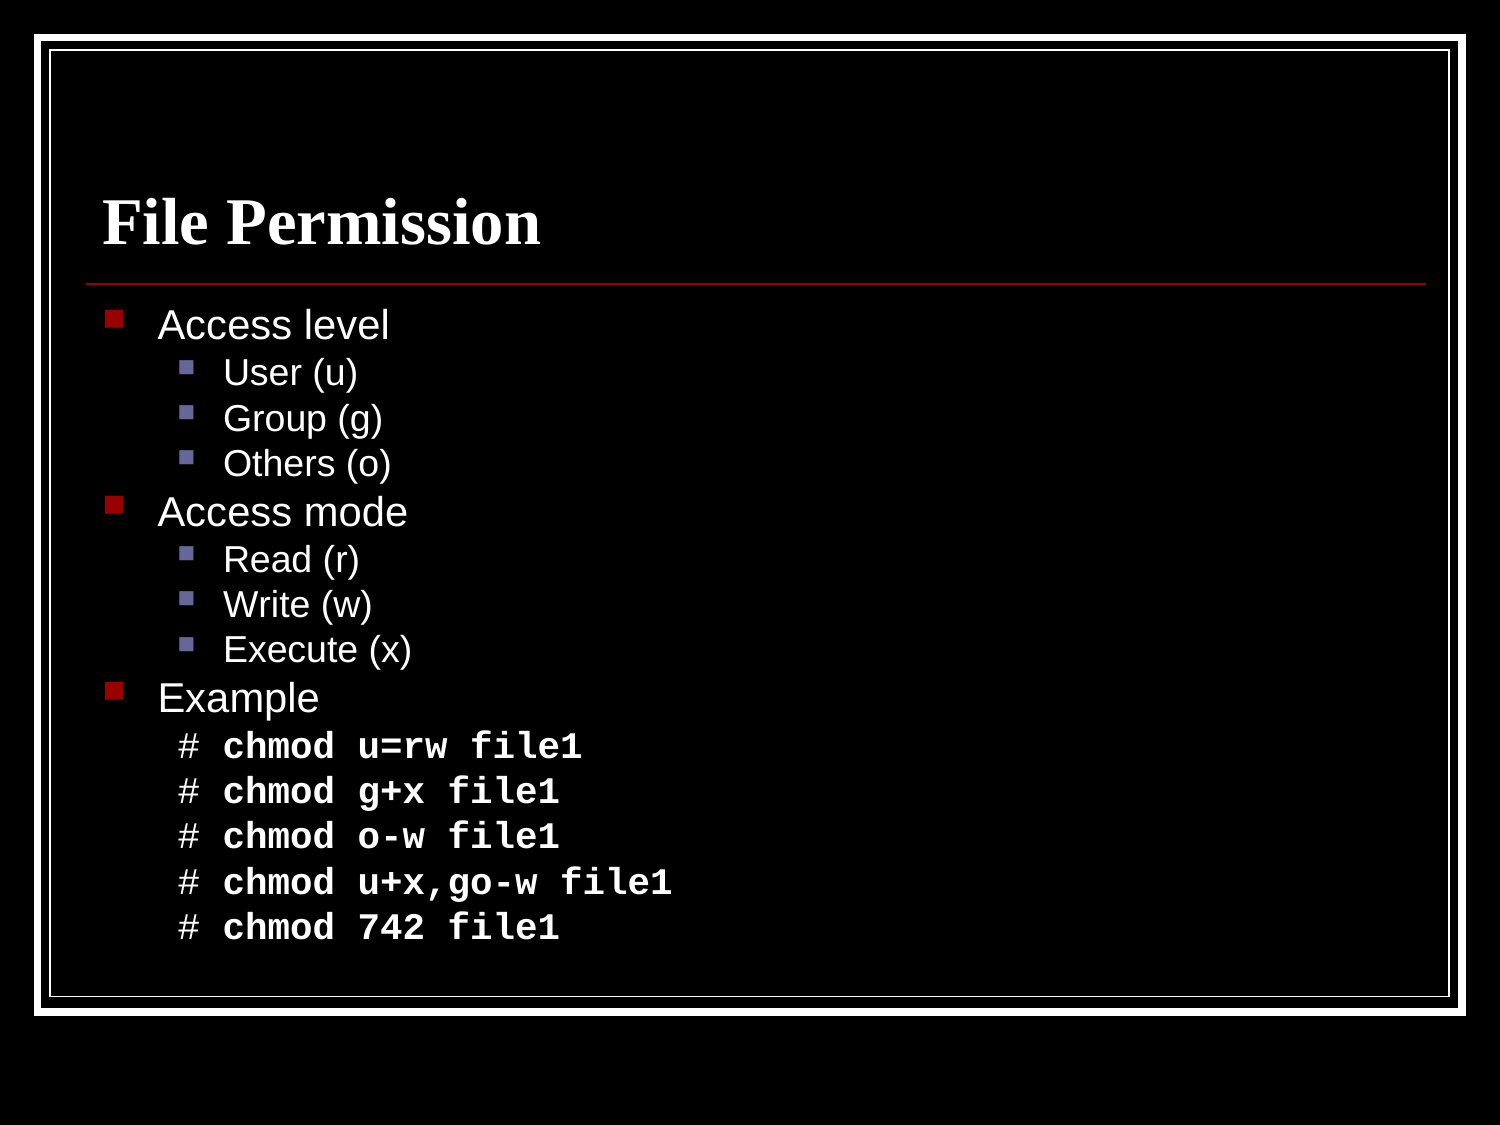

# File Permission
Access level
User (u)
Group (g)
Others (o)
Access mode
Read (r)
Write (w)
Execute (x)
Example
# chmod u=rw file1
# chmod g+x file1
# chmod o-w file1
# chmod u+x,go-w file1
# chmod 742 file1